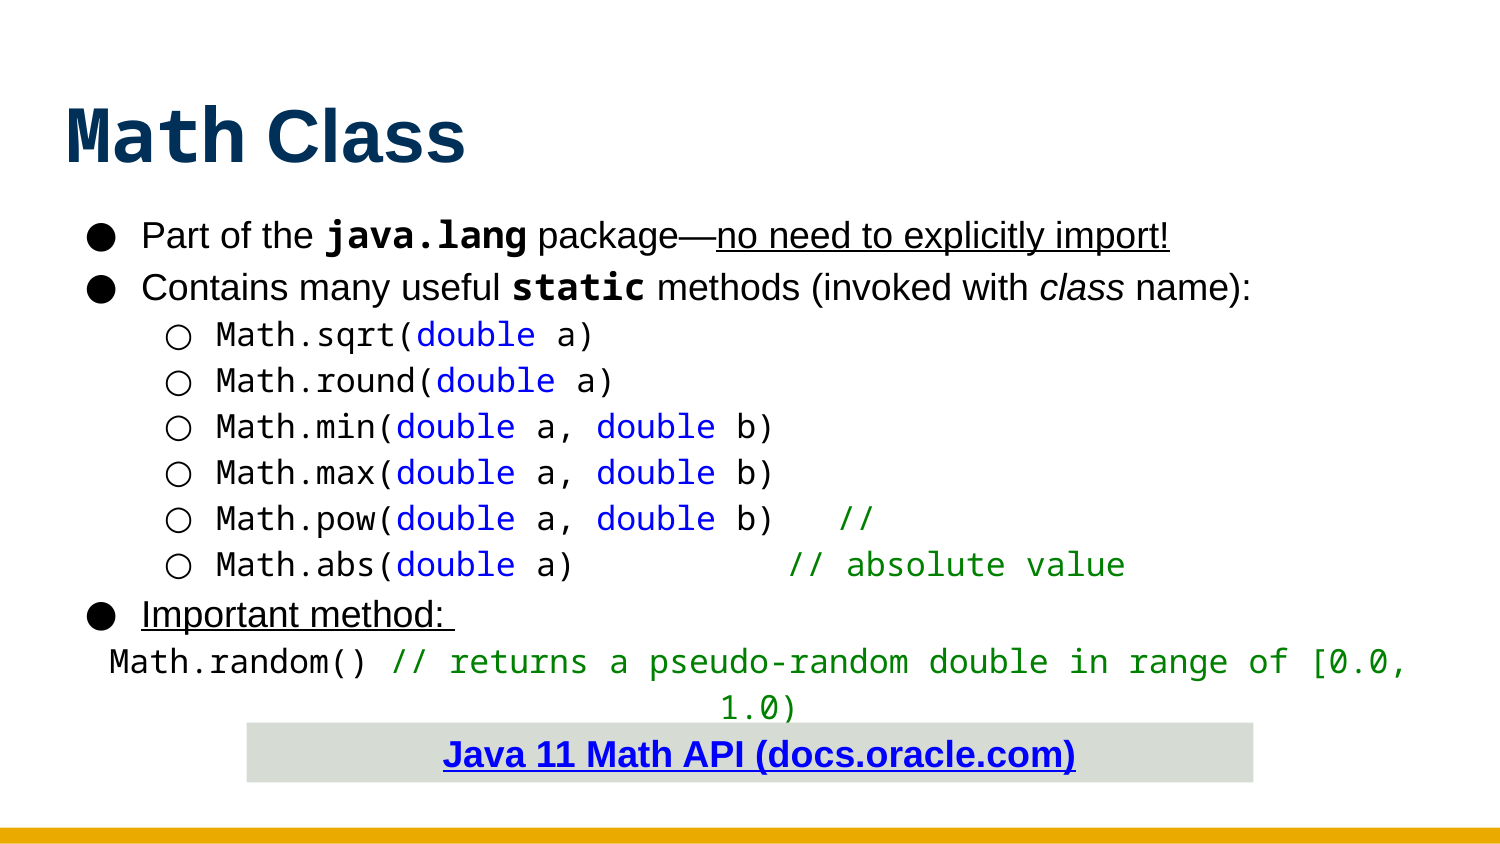

# Math Class
Part of the java.lang package—no need to explicitly import!
Contains many useful static methods (invoked with class name):
Math.sqrt(double a)
Math.round(double a)
Math.min(double a, double b)
Math.max(double a, double b)
Math.pow(double a, double b) //
Math.abs(double a) 	 // absolute value
Important method:
Math.random() // returns a pseudo-random double in range of [0.0, 1.0)
Java 11 Math API (docs.oracle.com)